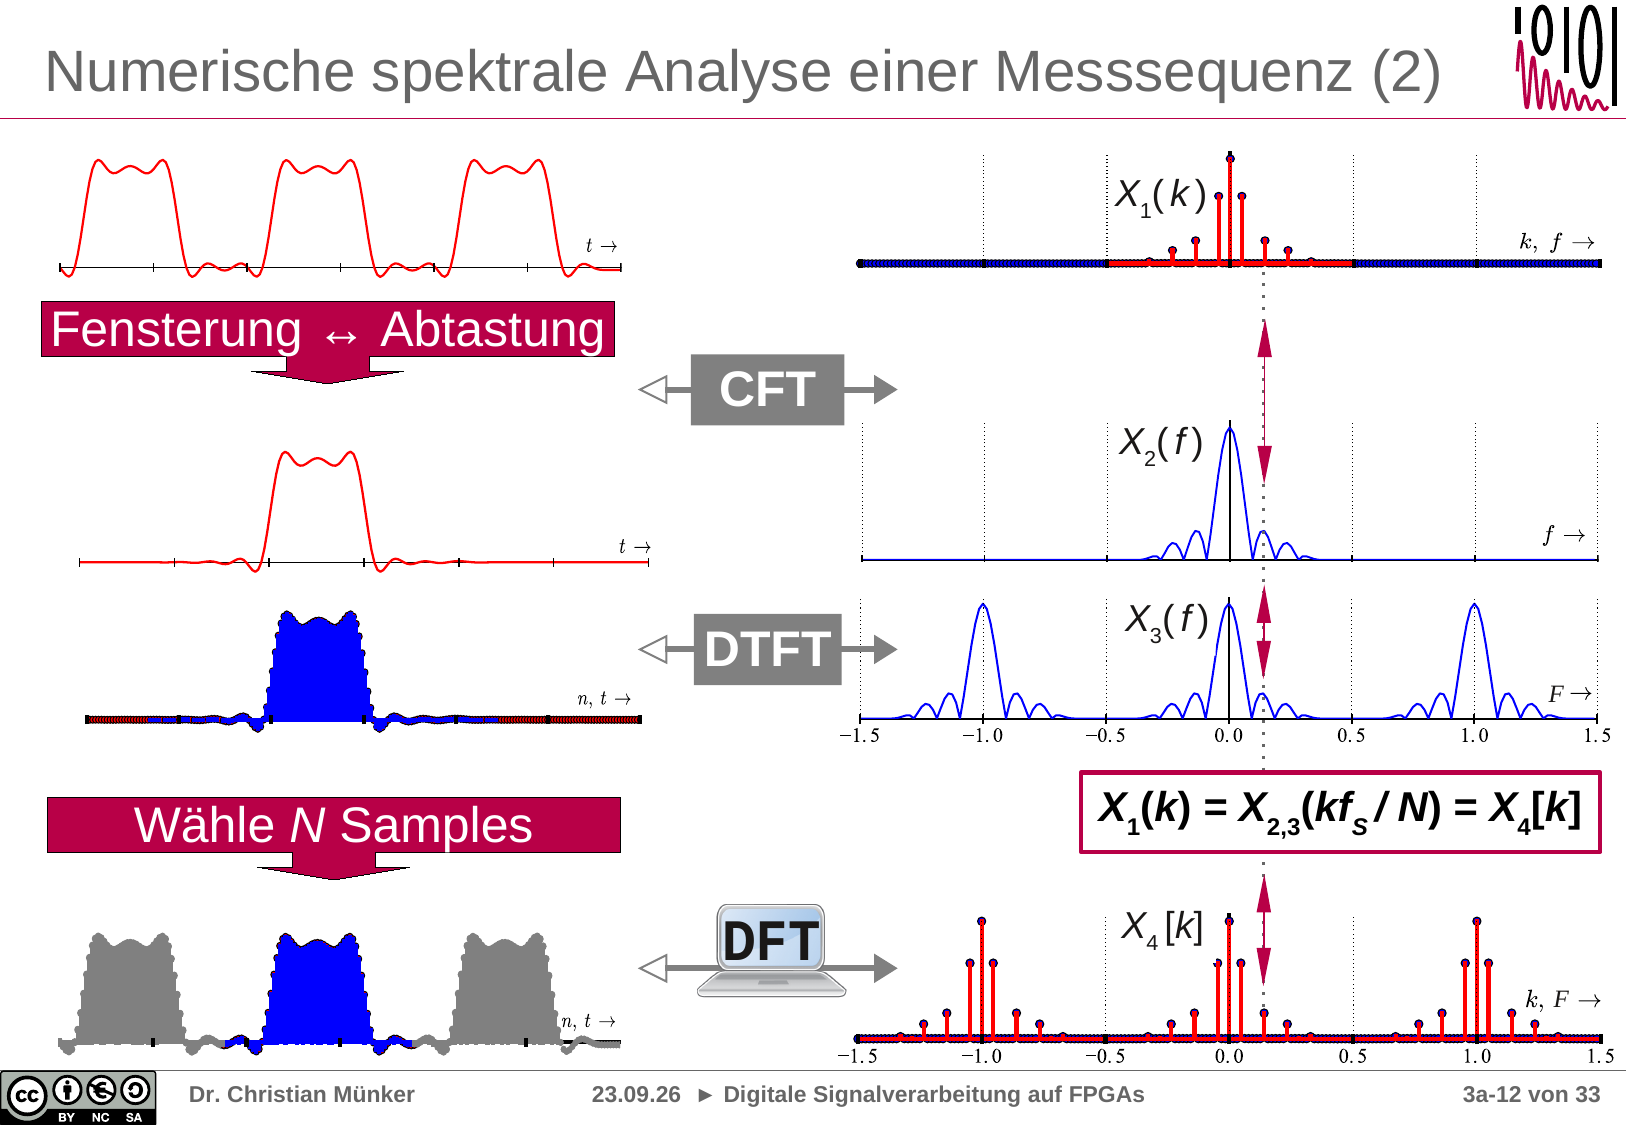

# Numerische spektrale Analyse einer Messsequenz (2)
X1( k )
Fensterung ↔ Abtastung
CFT
X2( f )
X3( f )
F
DTFT
X1(k) = X2,3(kfS / N) = X4[k]
Wähle N Samples
X4 [k]
F
DFT